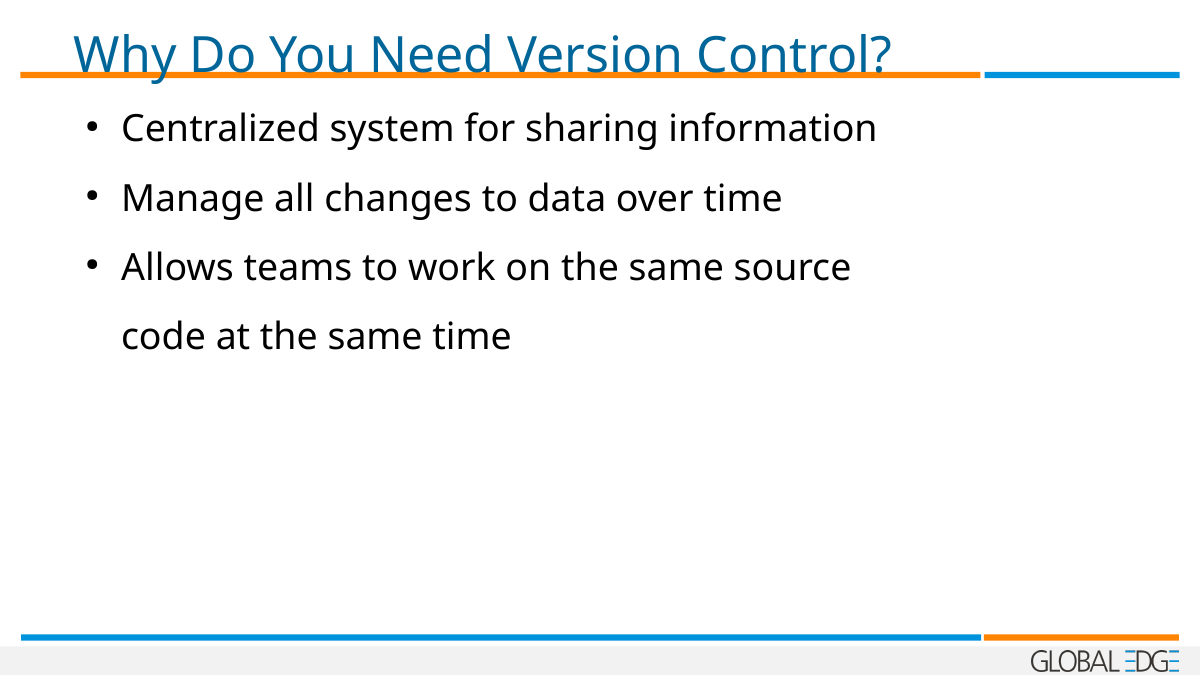

Why Do You Need Version Control?
Centralized system for sharing information
Manage all changes to data over time
Allows teams to work on the same source
code at the same time